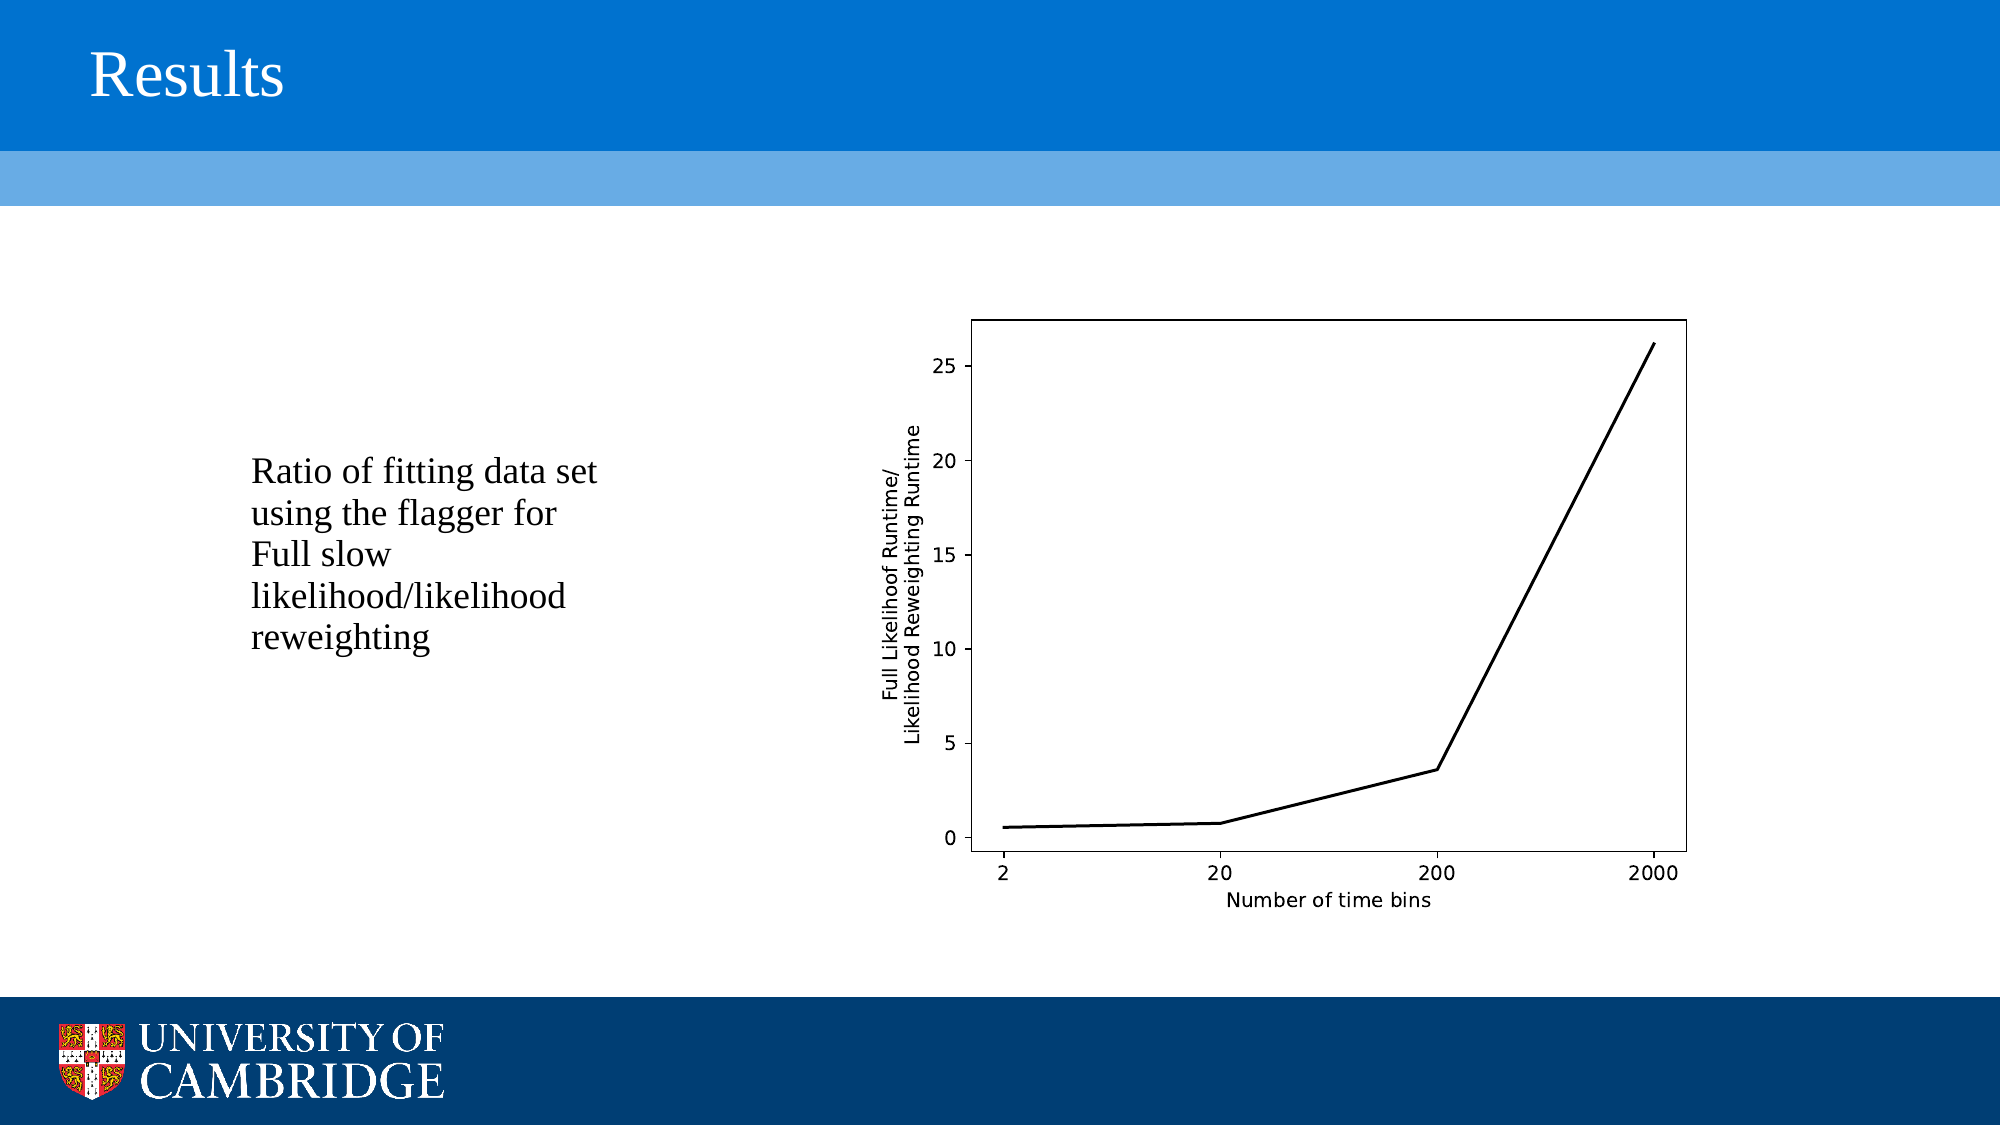

# Results
Ratio of fitting data set using the flagger for
Full slow likelihood/likelihood reweighting